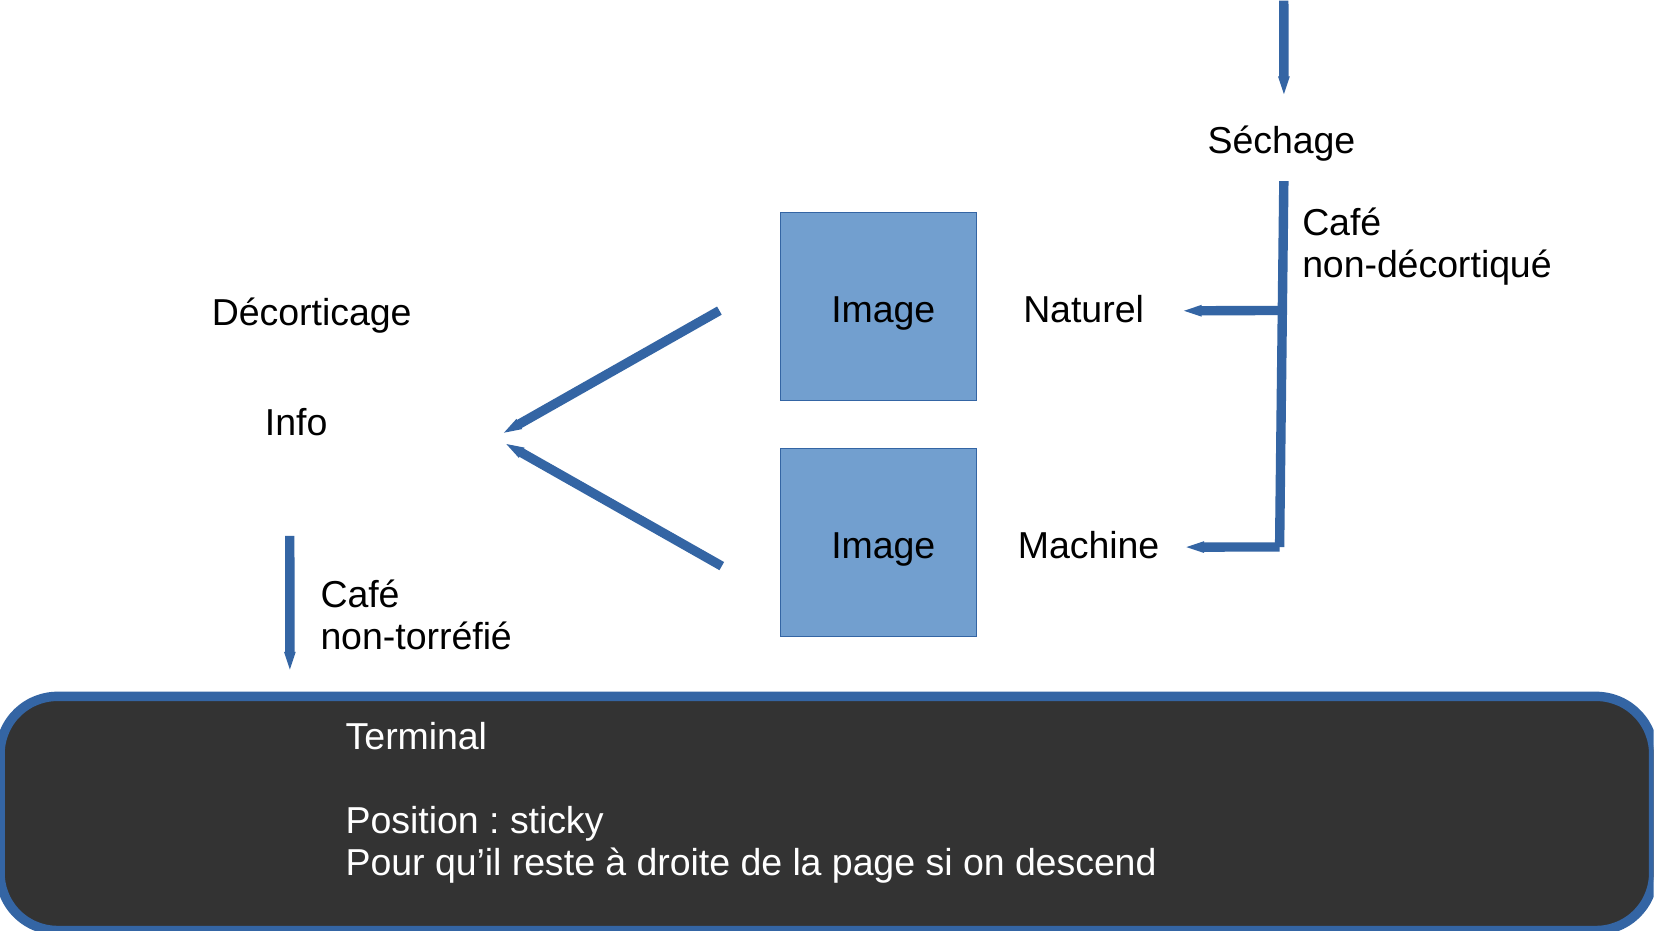

Séchage
Café
non-décortiqué
Image
Naturel
Décorticage
Info
Image
Machine
Café
non-torréfié
Terminal
Position : sticky
Pour qu’il reste à droite de la page si on descend